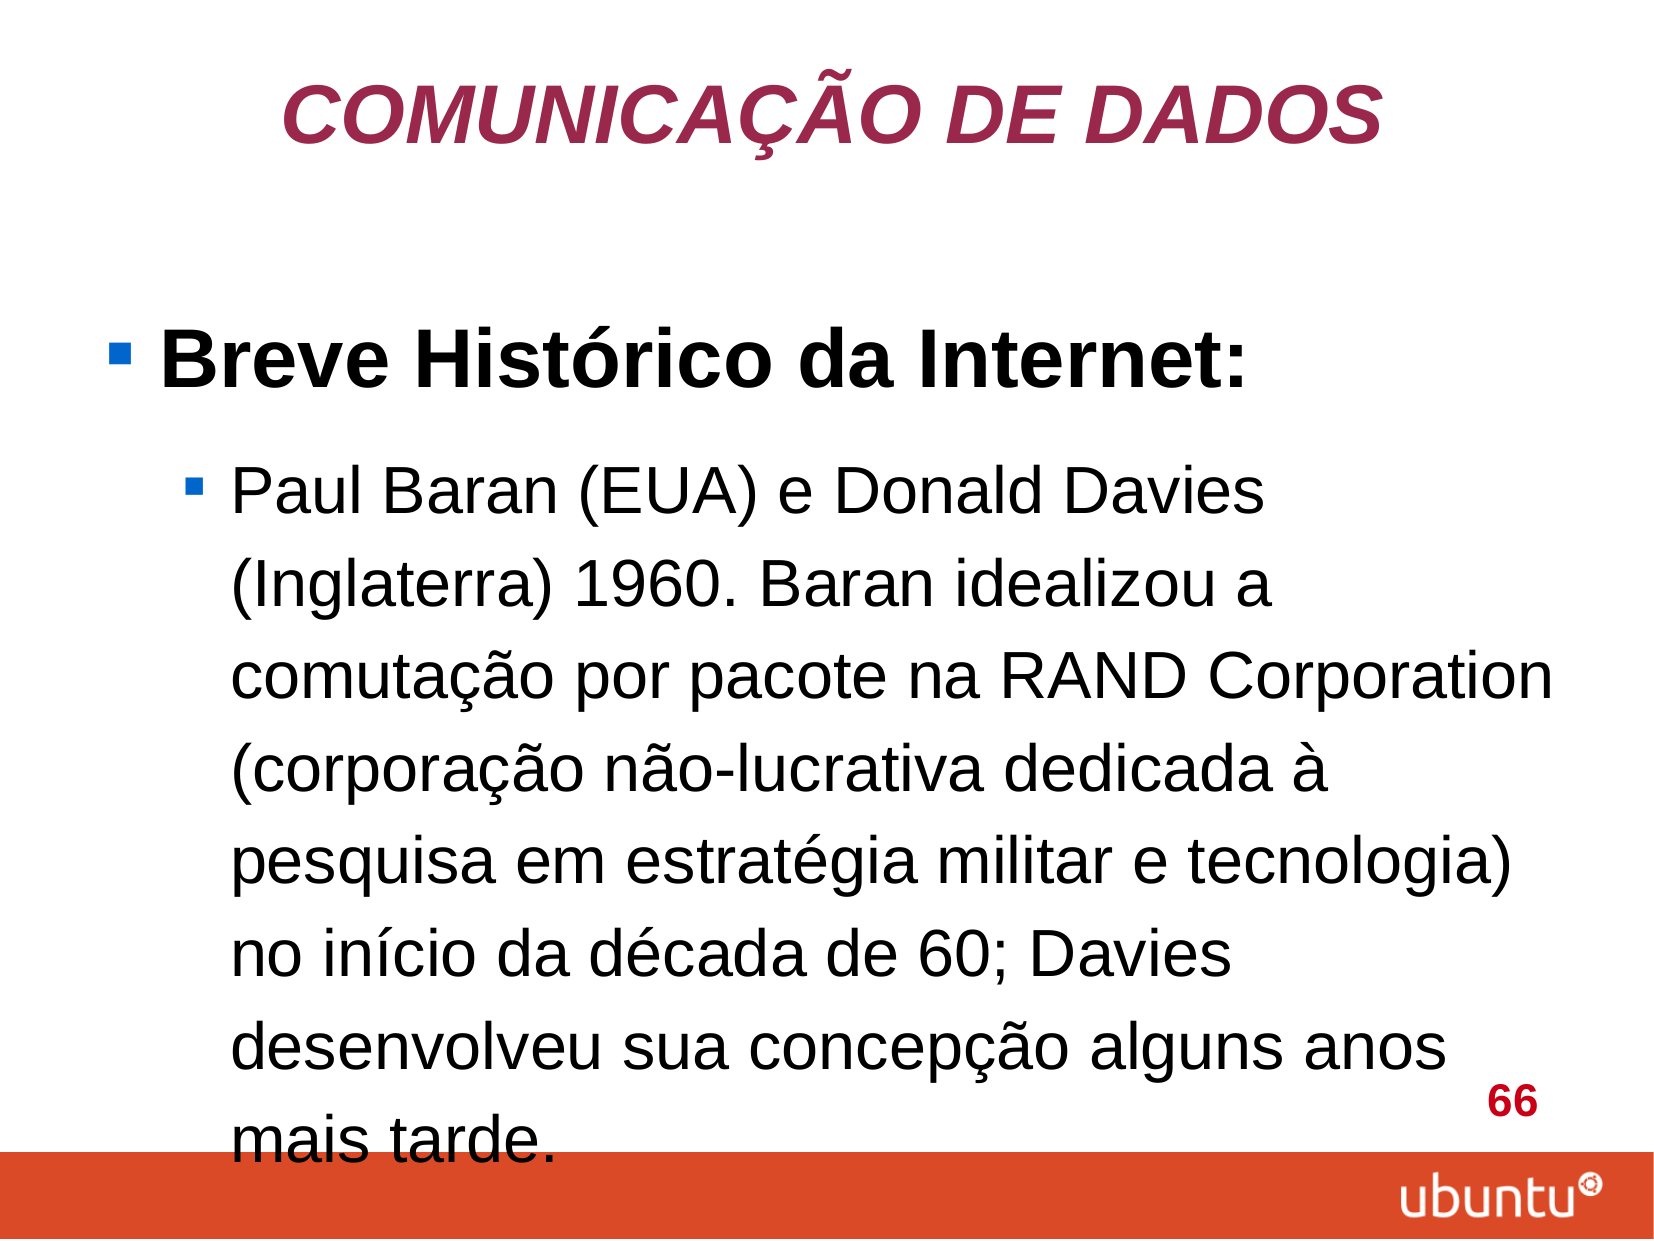

# COMUNICAÇÃO DE DADOS
Breve Histórico da Internet:
Paul Baran (EUA) e Donald Davies (Inglaterra) 1960. Baran idealizou a comutação por pacote na RAND Corporation (corporação não-lucrativa dedicada à pesquisa em estratégia militar e tecnologia) no início da década de 60; Davies desenvolveu sua concepção alguns anos mais tarde.